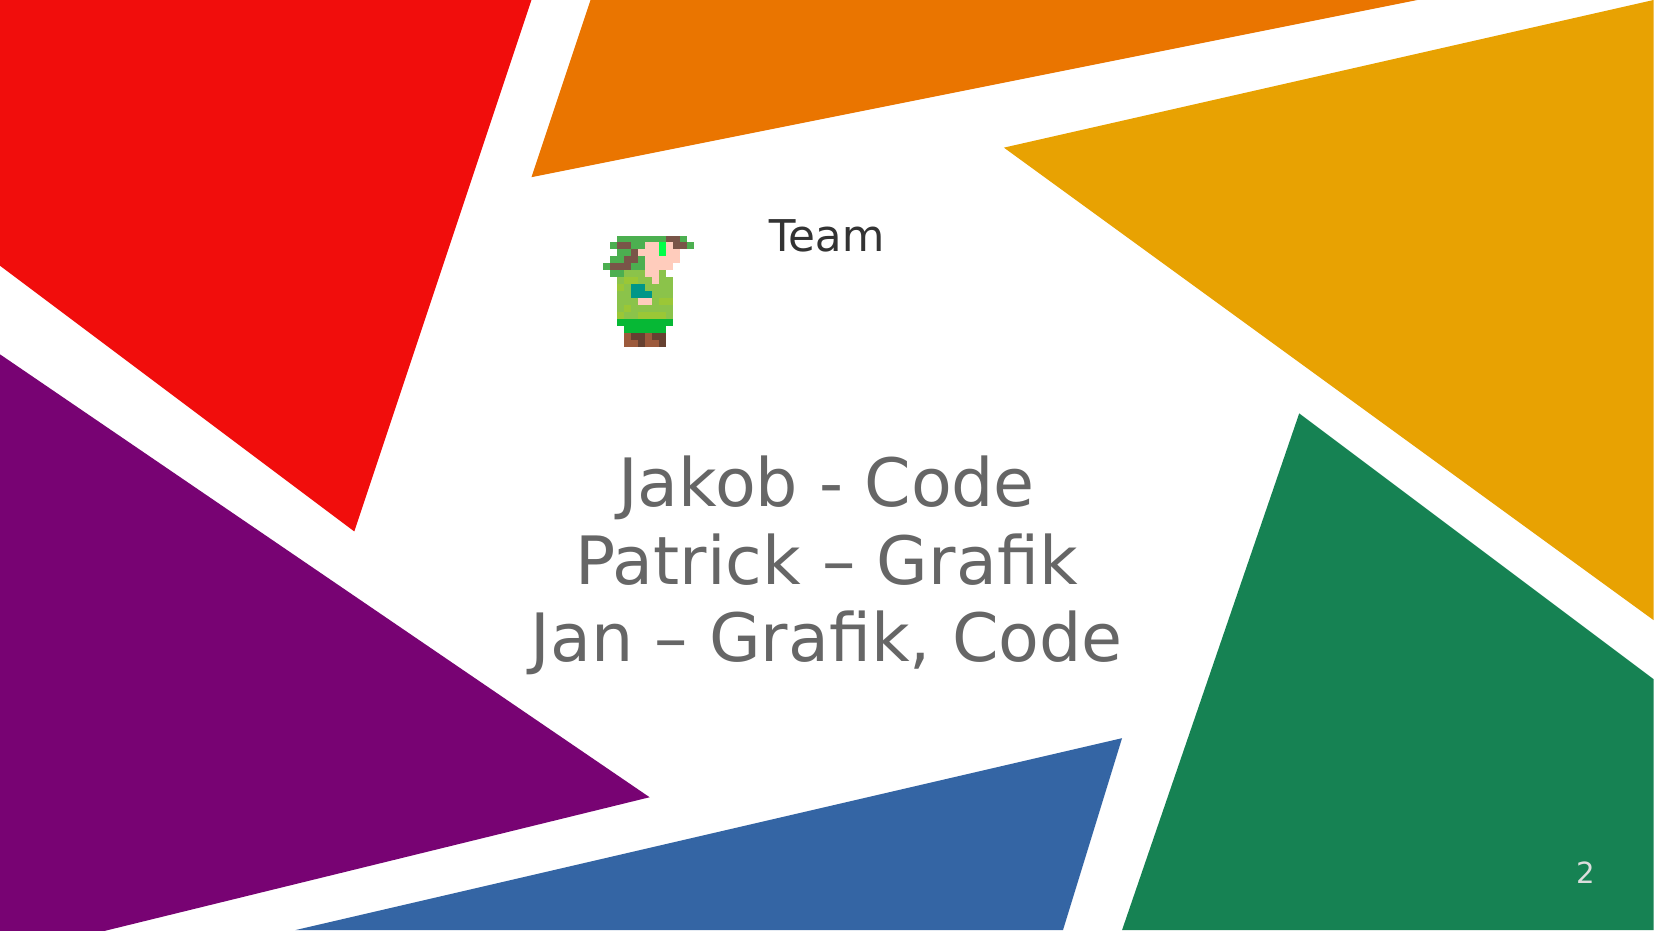

# Team
Jakob - Code
Patrick – Grafik
Jan – Grafik, Code
2